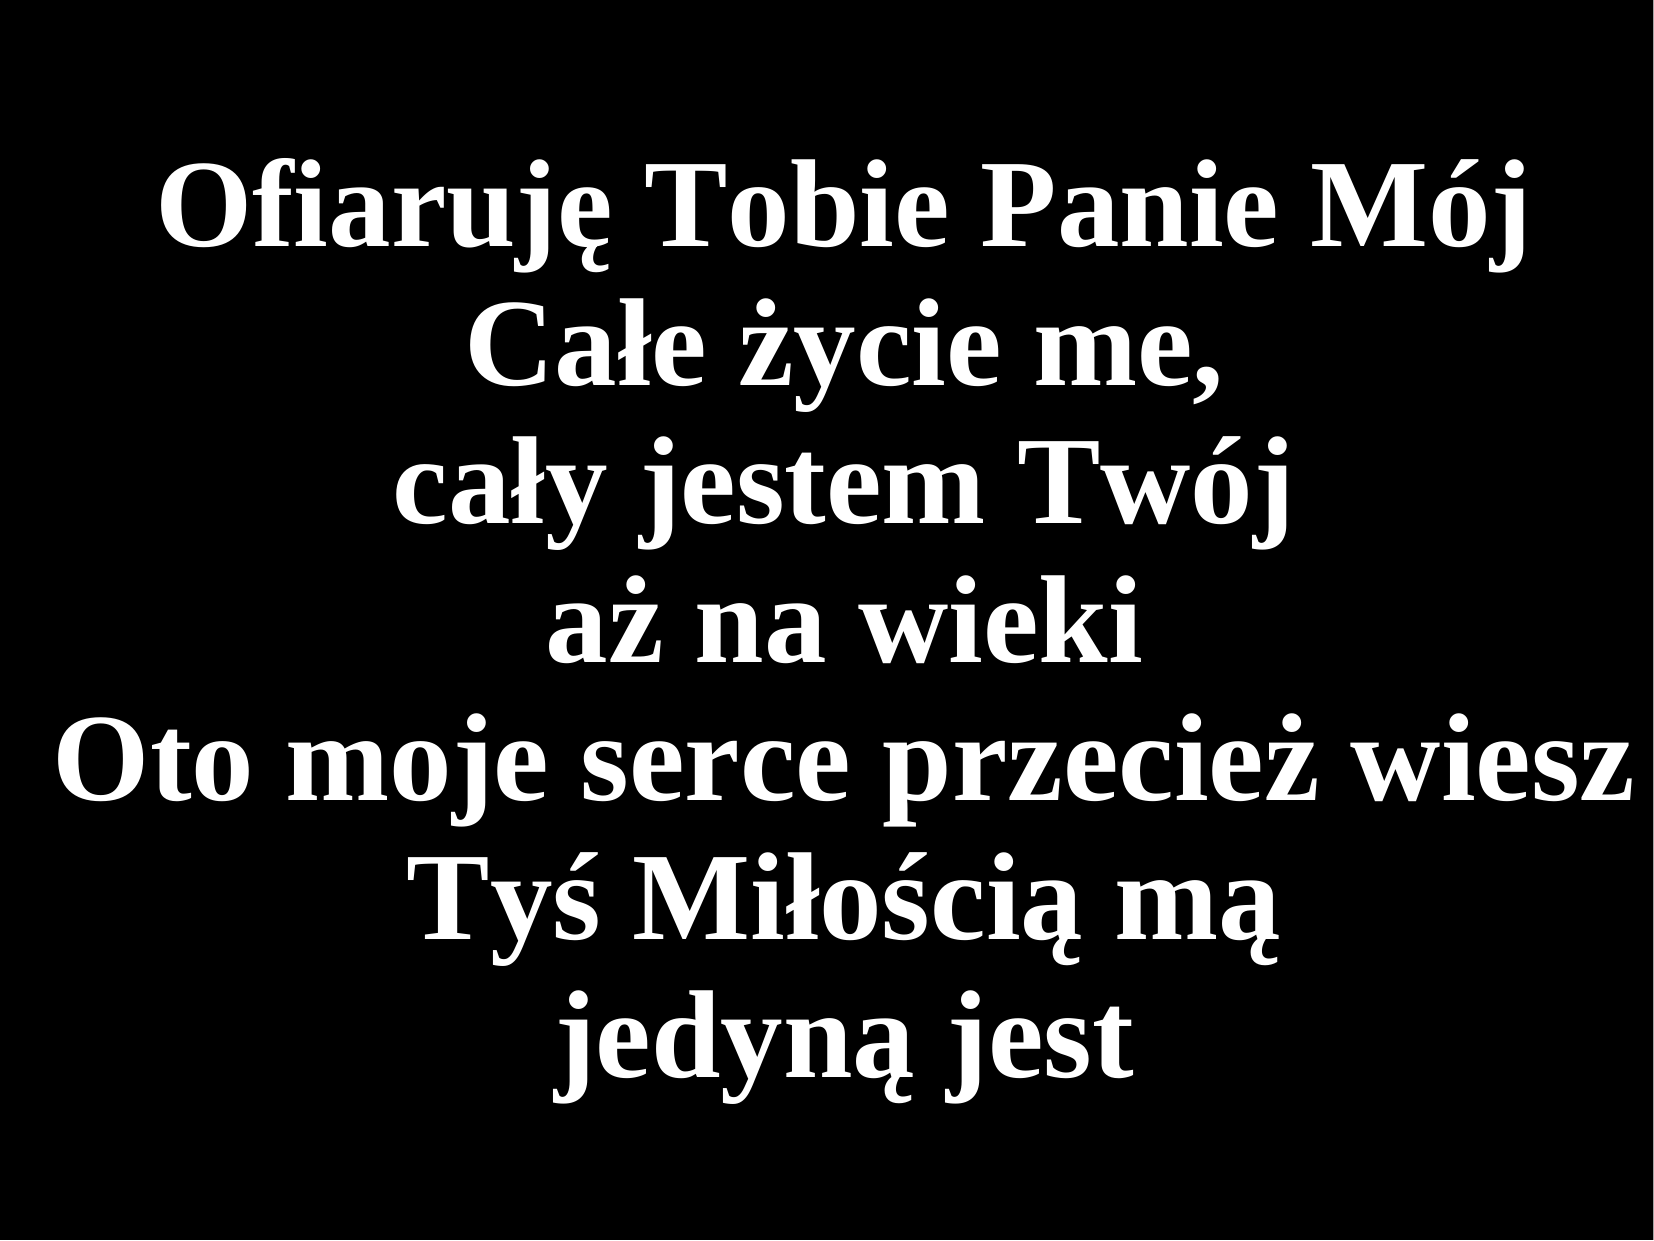

# Ofiaruję Tobie Panie Mój
Całe życie me,
cały jestem Twój
aż na wieki
Oto moje serce przecież wiesz
Tyś Miłością mą
jedyną jest